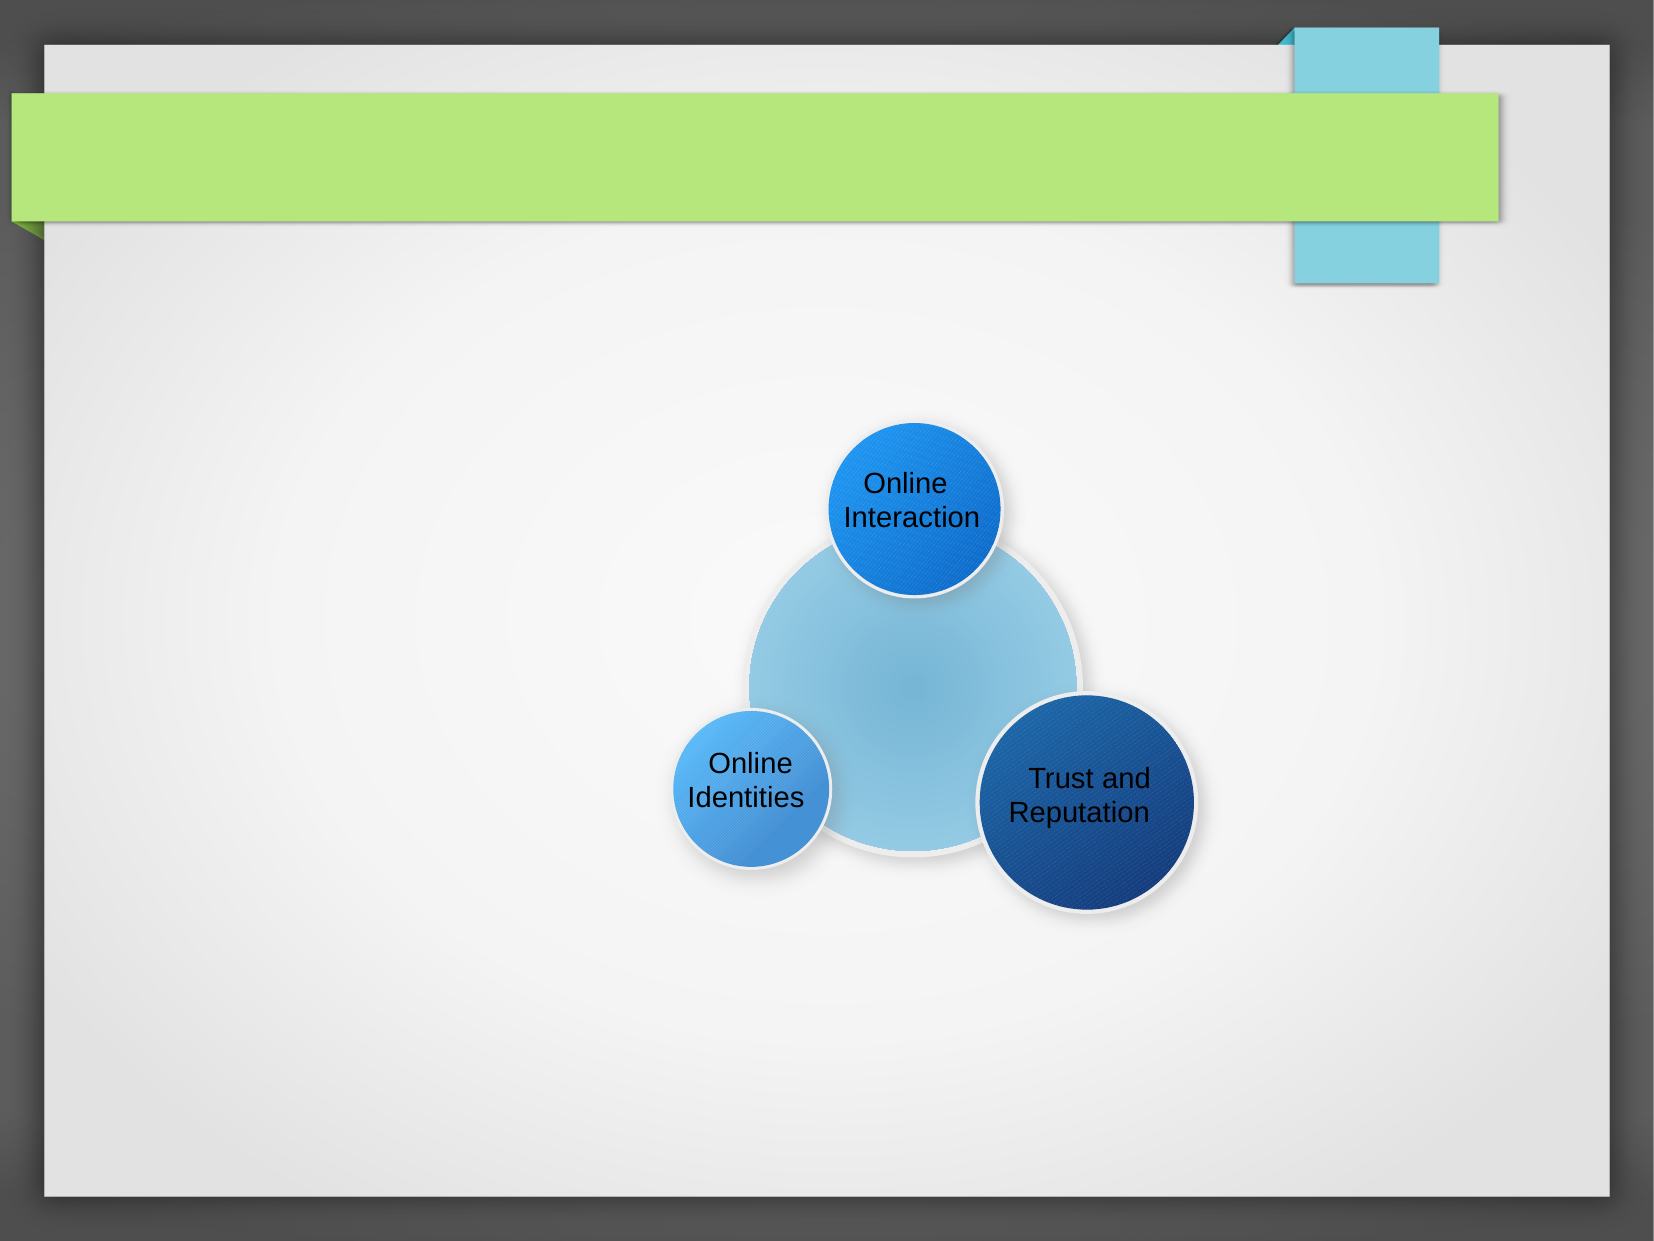

#
 Online
Interaction
 Online
Identities
 Trust and
Reputation